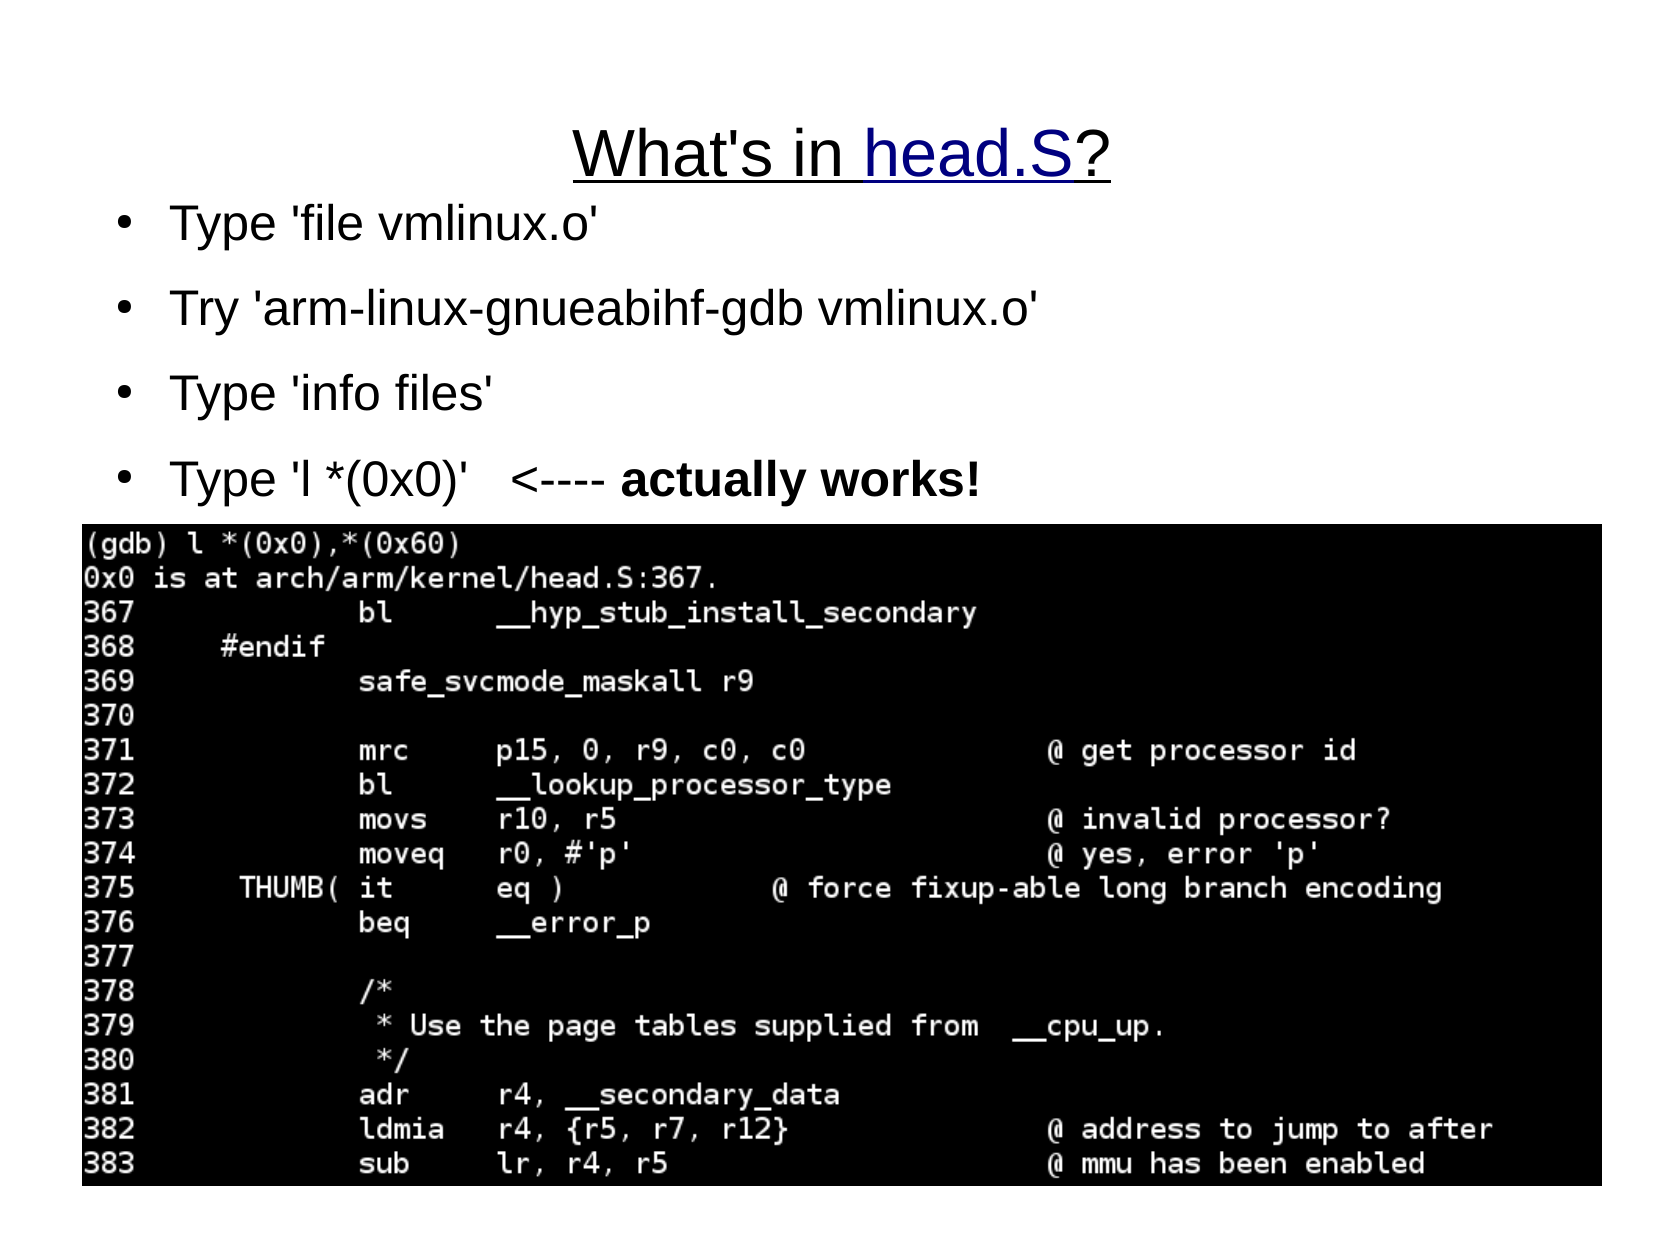

# What's in head.S?
Type 'file vmlinux.o'
Try 'arm-linux-gnueabihf-gdb vmlinux.o'
Type 'info files'
Type 'l *(0x0)' <---- actually works!
26